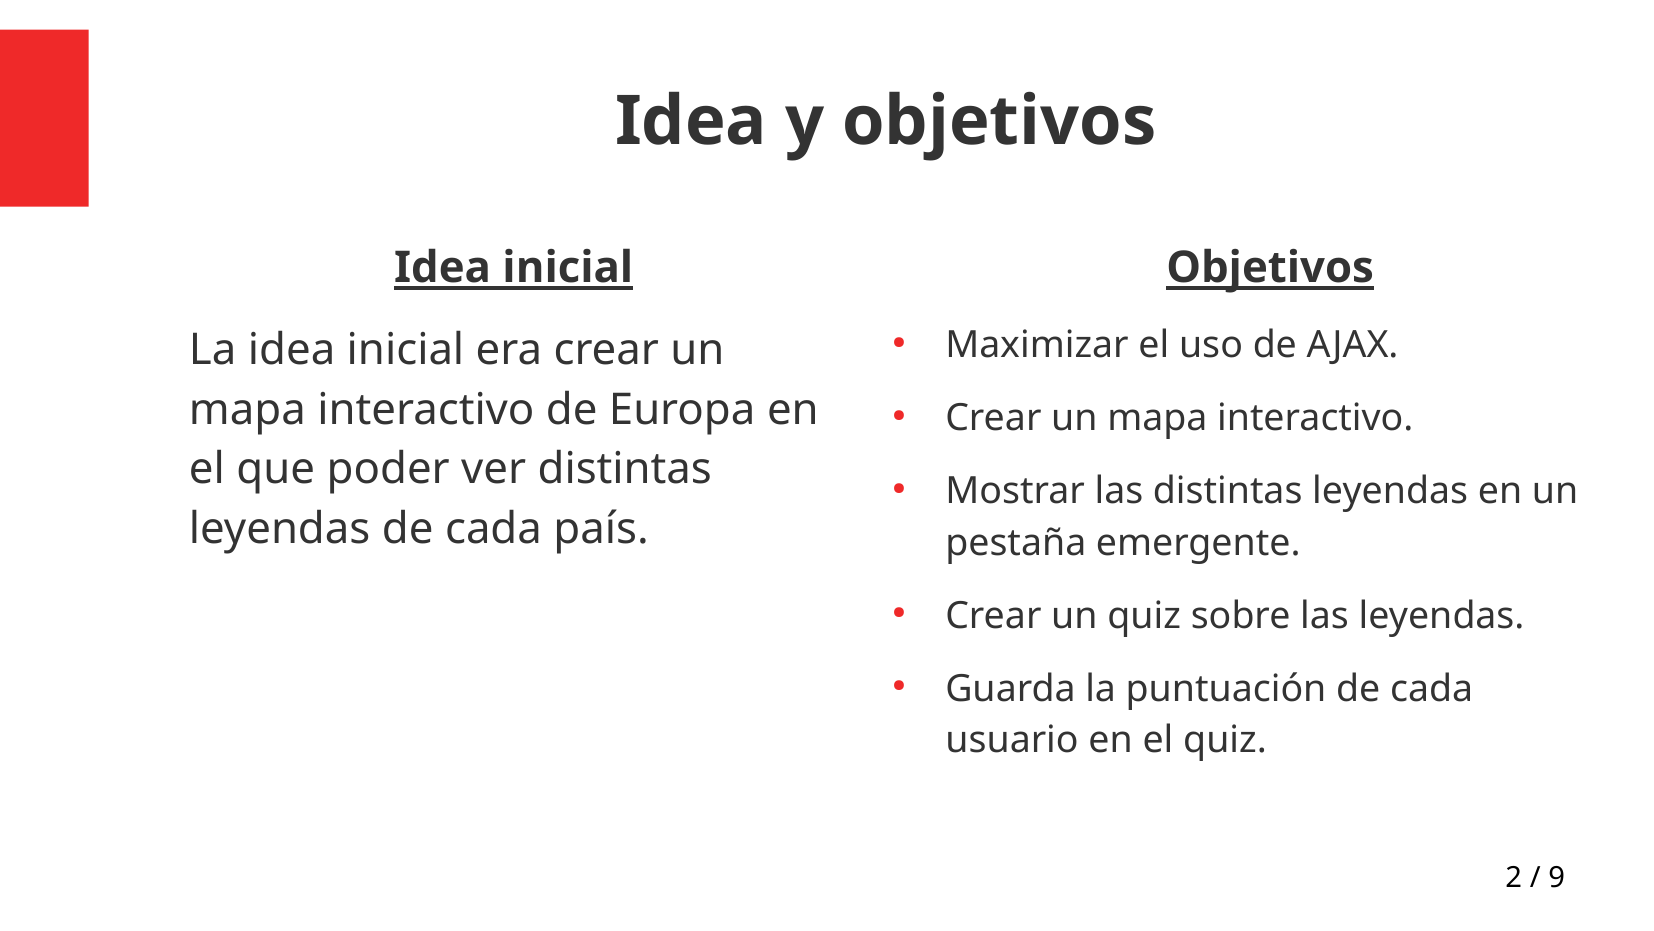

# Idea y objetivos
Idea inicial
La idea inicial era crear un mapa interactivo de Europa en el que poder ver distintas leyendas de cada país.
Objetivos
Maximizar el uso de AJAX.
Crear un mapa interactivo.
Mostrar las distintas leyendas en un pestaña emergente.
Crear un quiz sobre las leyendas.
Guarda la puntuación de cada usuario en el quiz.
2